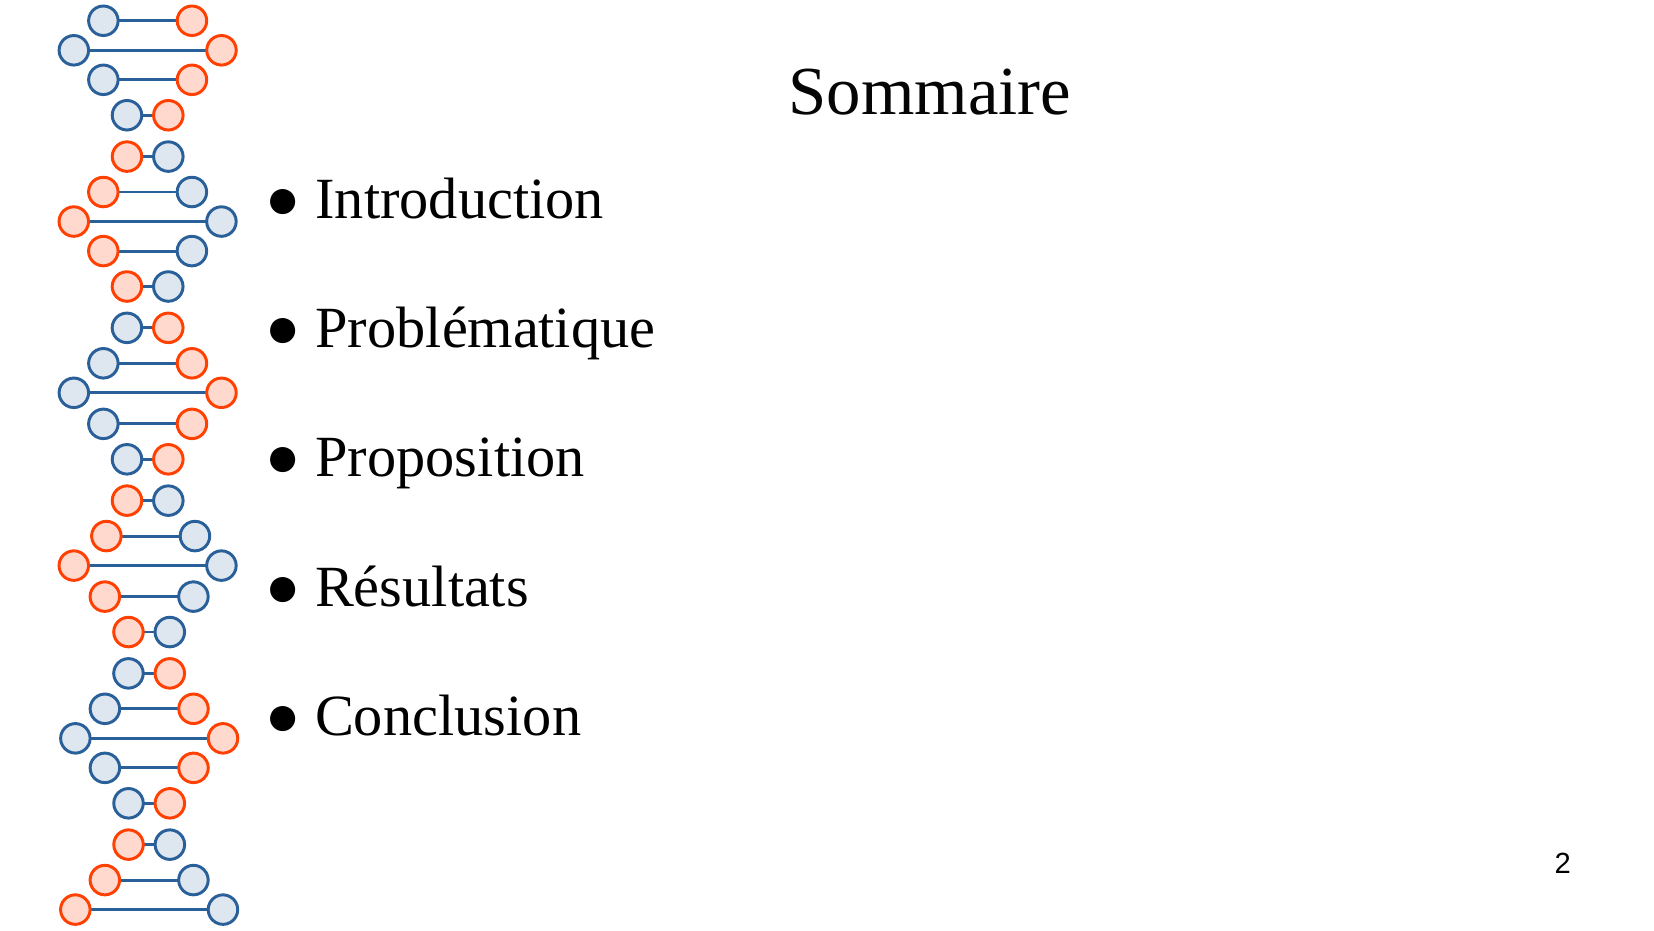

# Sommaire
● Introduction
● Problématique
● Proposition
● Résultats
● Conclusion
2